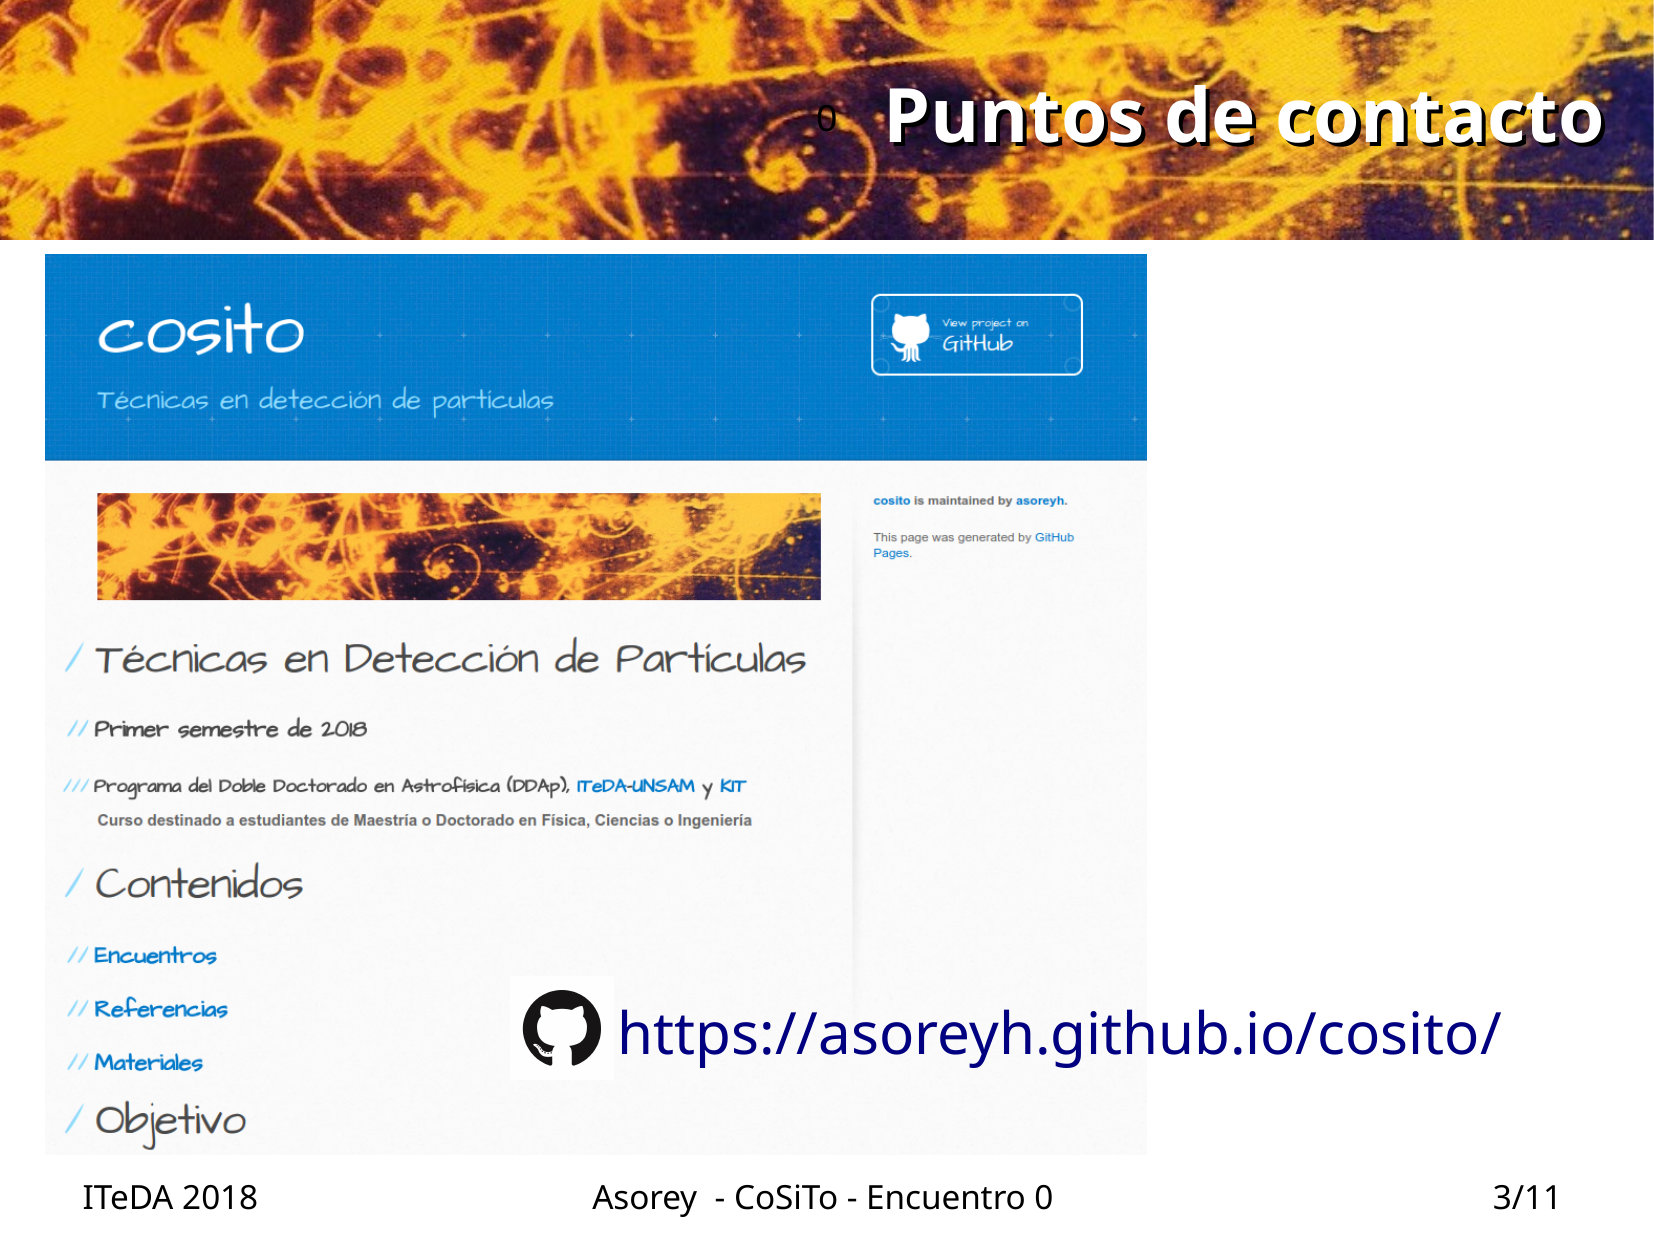

# Puntos de contacto
https://asoreyh.github.io/cosito/
ITeDA 2018
Asorey - CoSiTo - Encuentro 0
3